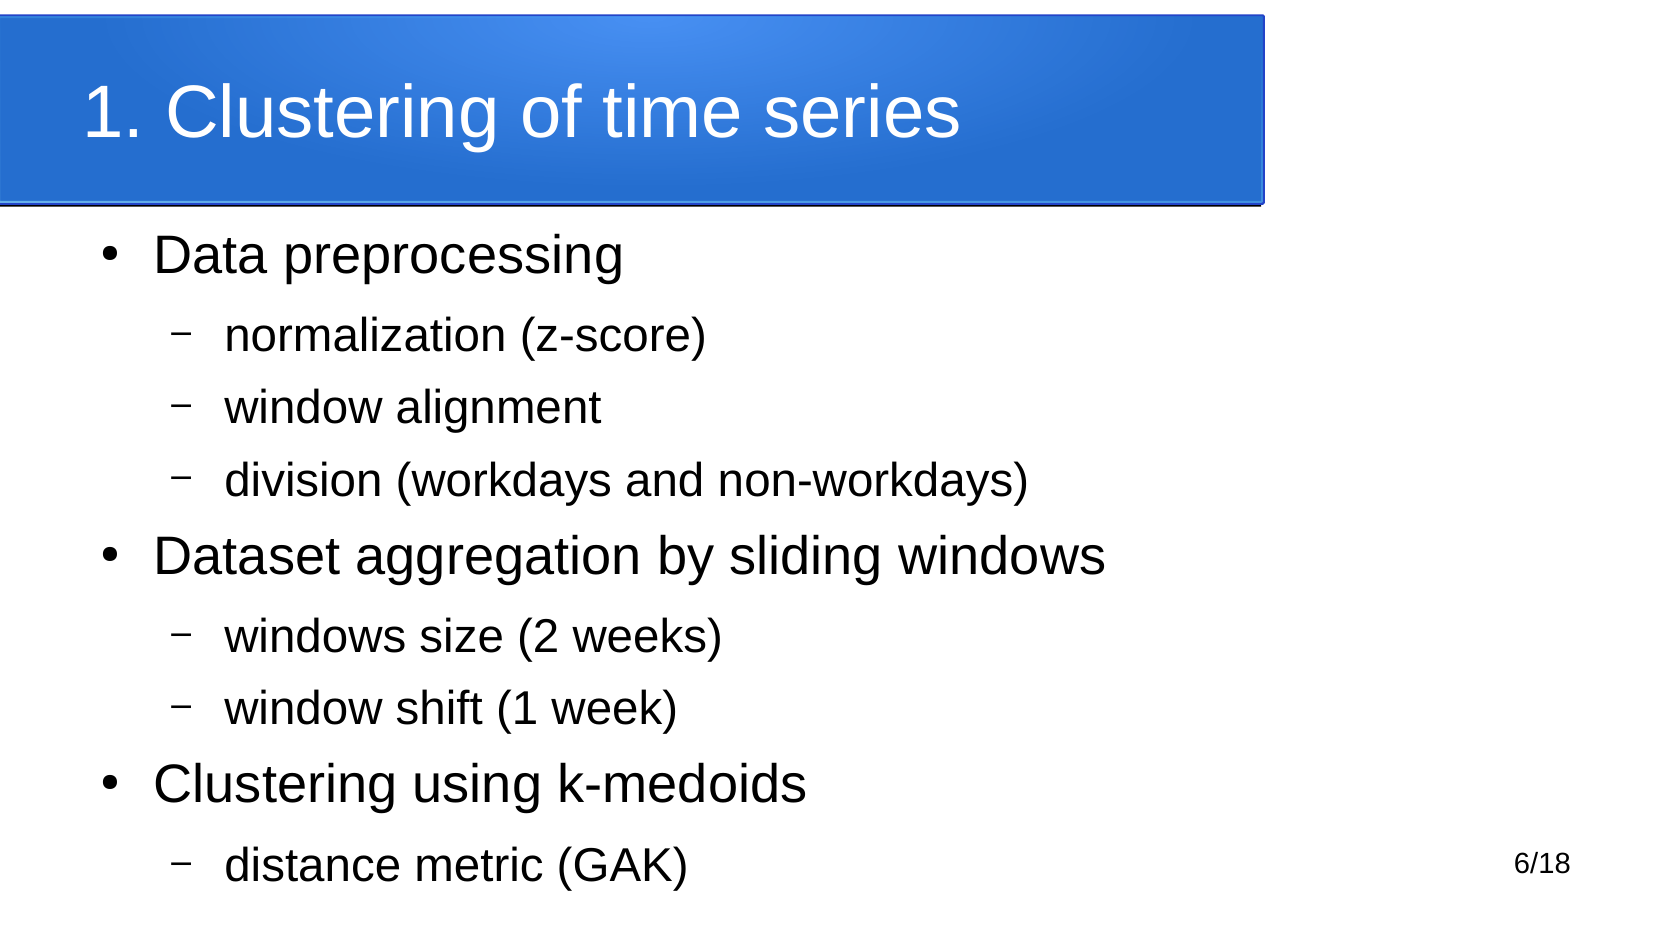

# 1. Clustering of time series
Data preprocessing
normalization (z-score)
window alignment
division (workdays and non-workdays)
Dataset aggregation by sliding windows
windows size (2 weeks)
window shift (1 week)
Clustering using k-medoids
distance metric (GAK)
6